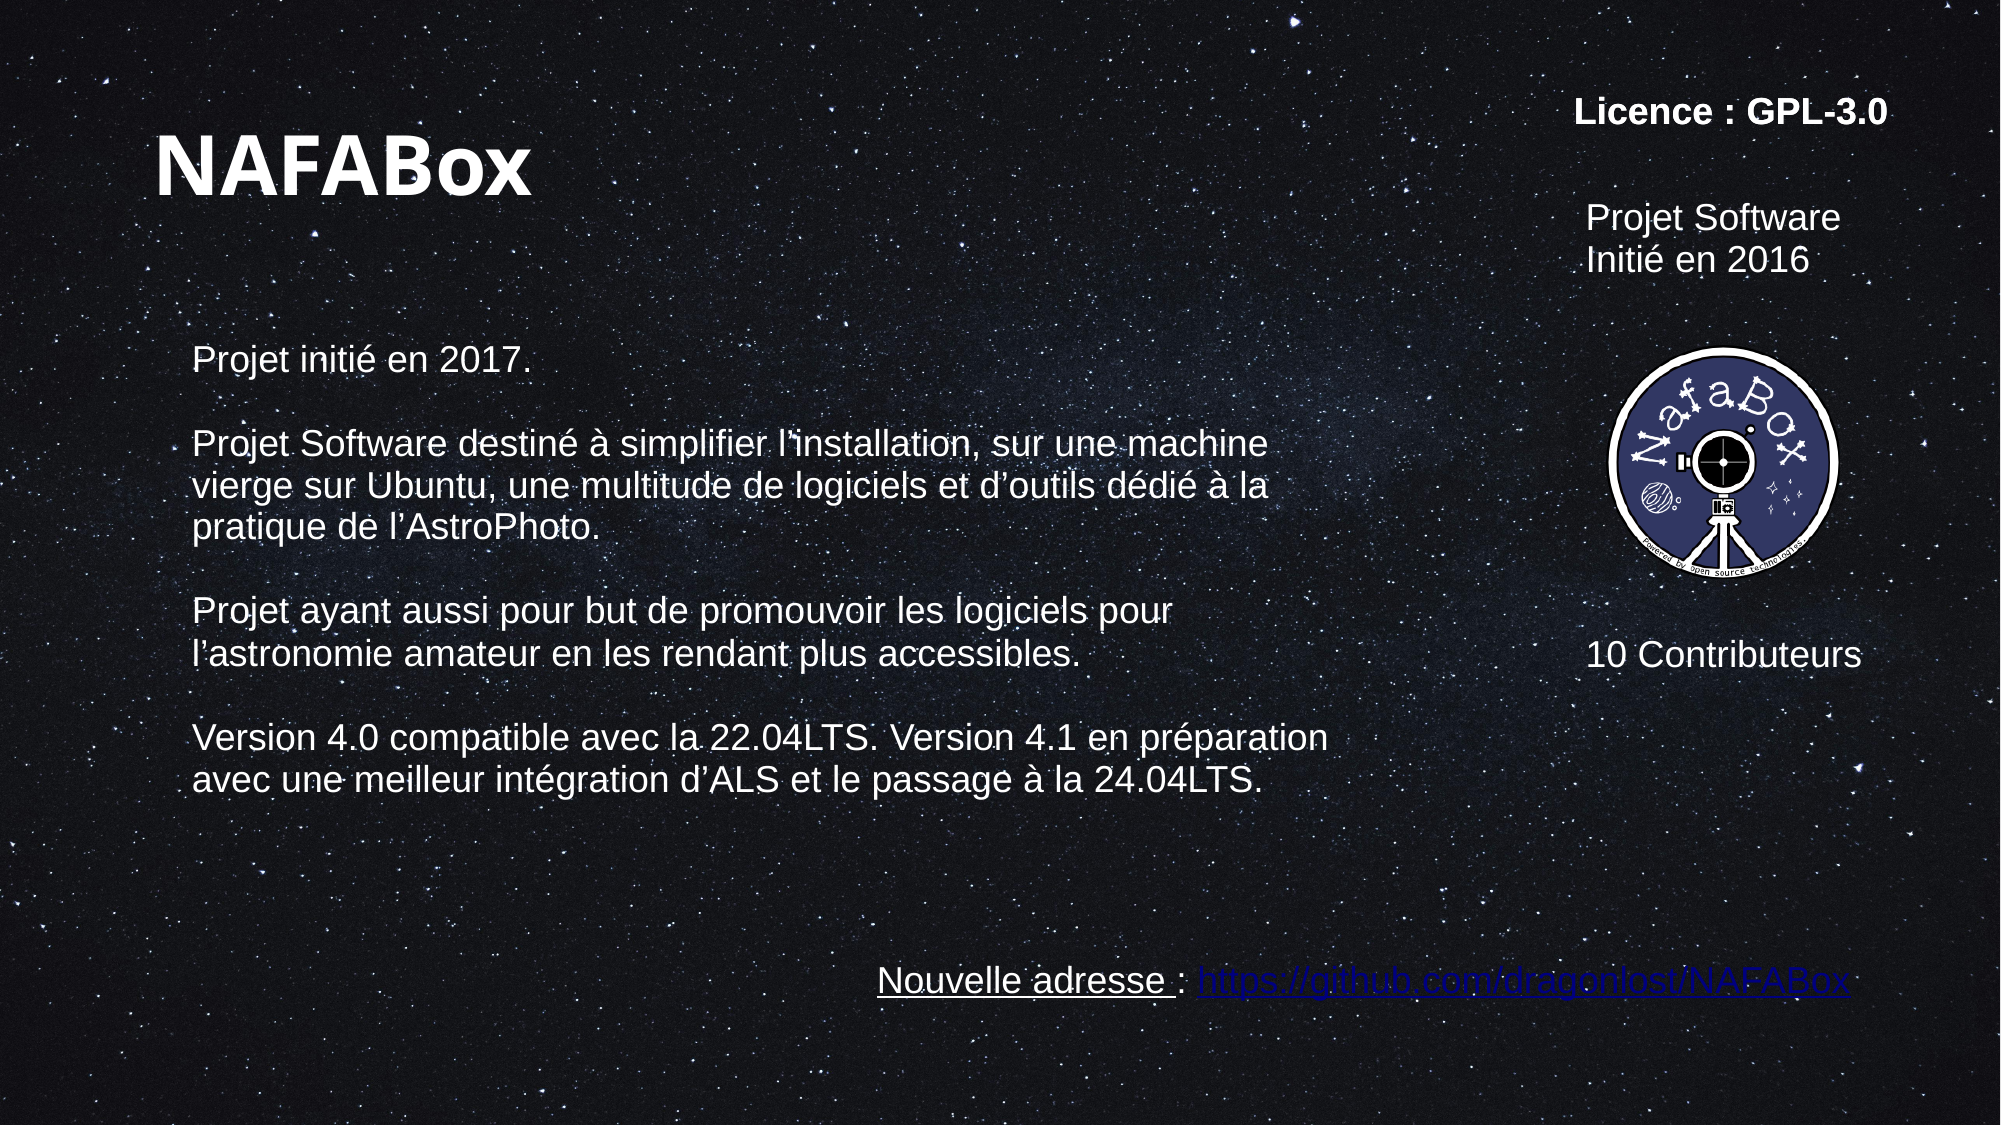

# NAFABox
Licence : GPL-3.0
Licence : GPL-3.0
Projet Software
Initié en 2016
Projet initié en 2017.
Projet Software destiné à simplifier l’installation, sur une machine vierge sur Ubuntu, une multitude de logiciels et d’outils dédié à la pratique de l’AstroPhoto.
Projet ayant aussi pour but de promouvoir les logiciels pour l’astronomie amateur en les rendant plus accessibles.
Version 4.0 compatible avec la 22.04LTS. Version 4.1 en préparation avec une meilleur intégration d’ALS et le passage à la 24.04LTS.
10 Contributeurs
Nouvelle adresse : https://github.com/dragonlost/NAFABox